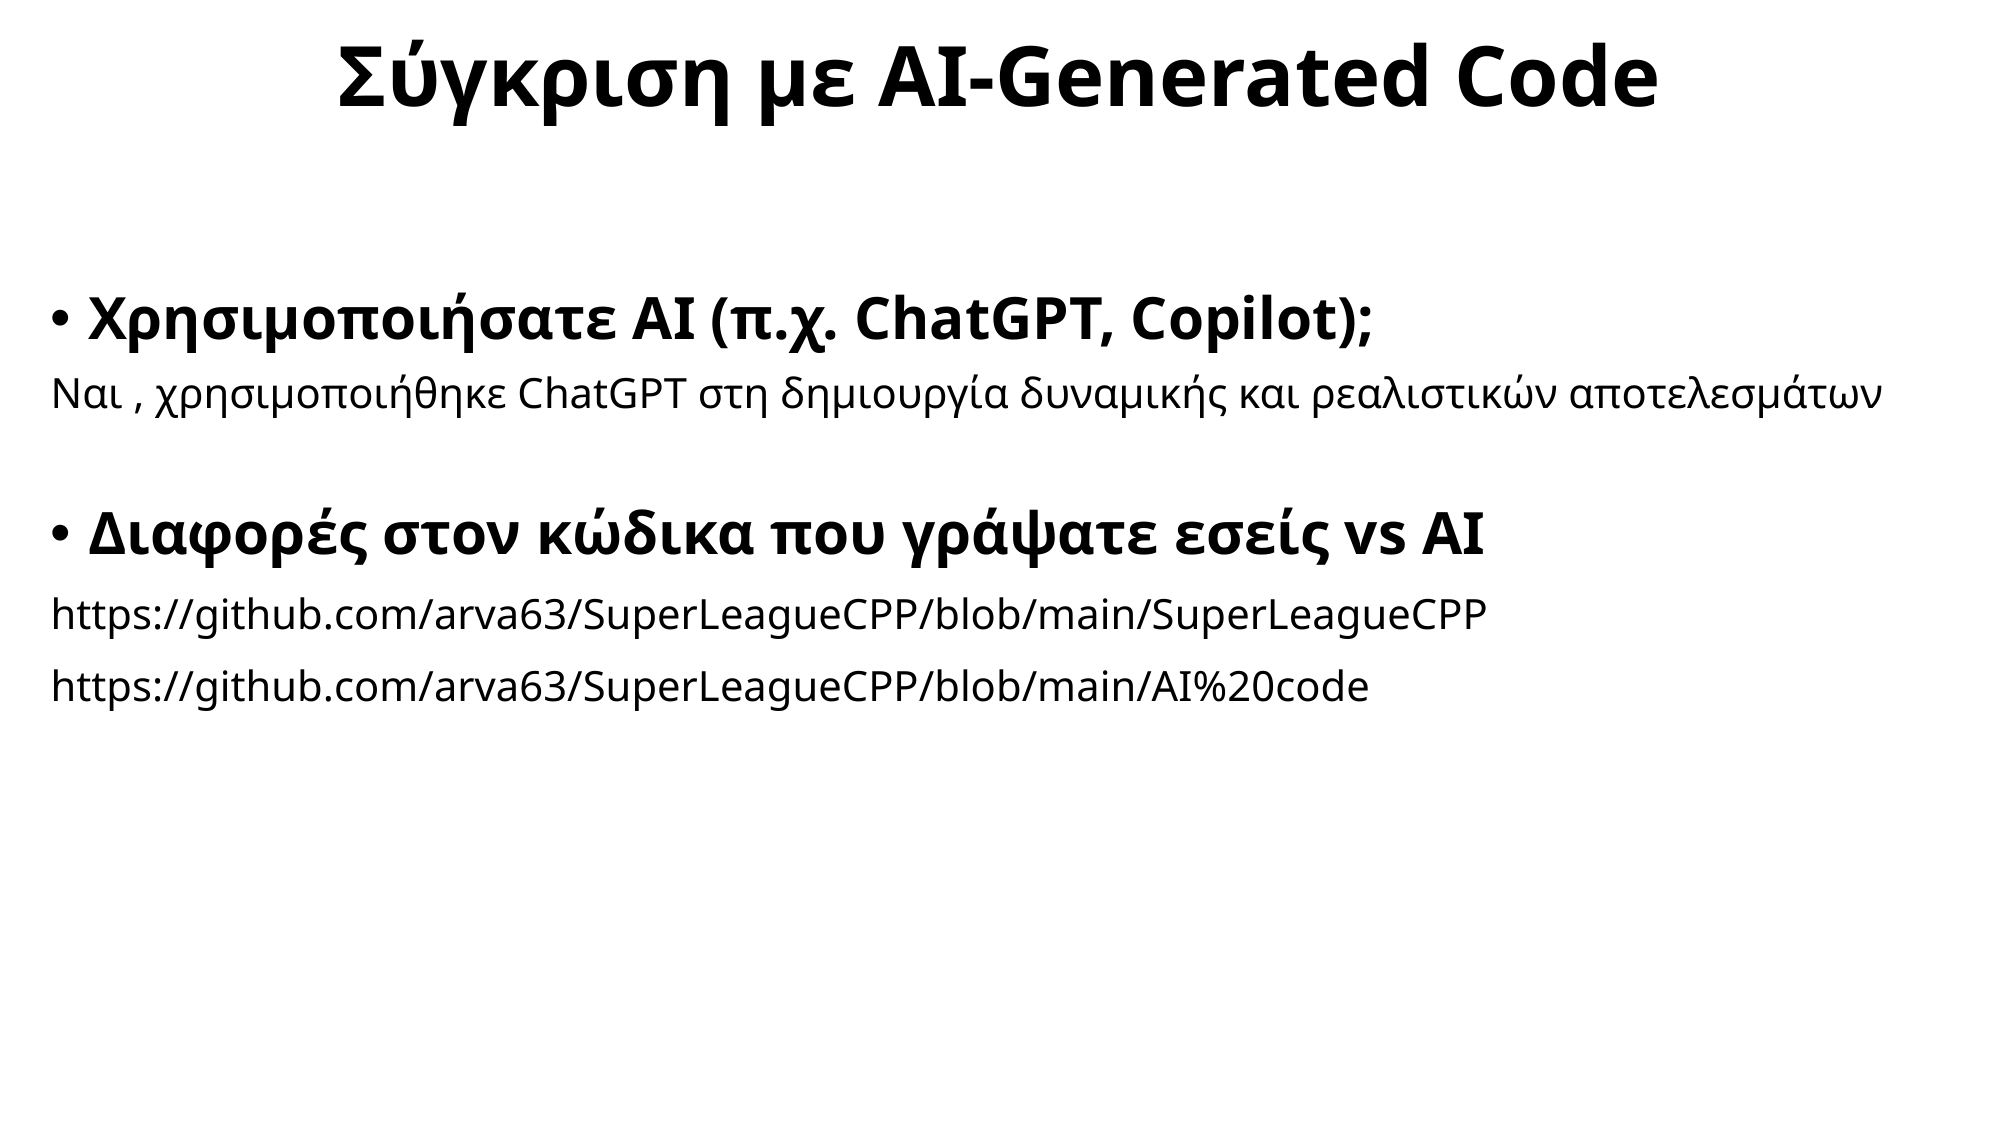

# Σύγκριση με AI-Generated Code
Χρησιμοποιήσατε AI (π.χ. ChatGPT, Copilot);
Ναι , χρησιμοποιήθηκε ChatGPT στη δημιουργία δυναμικής και ρεαλιστικών αποτελεσμάτων
Διαφορές στον κώδικα που γράψατε εσείς vs AI
https://github.com/arva63/SuperLeagueCPP/blob/main/SuperLeagueCPP
https://github.com/arva63/SuperLeagueCPP/blob/main/AI%20code